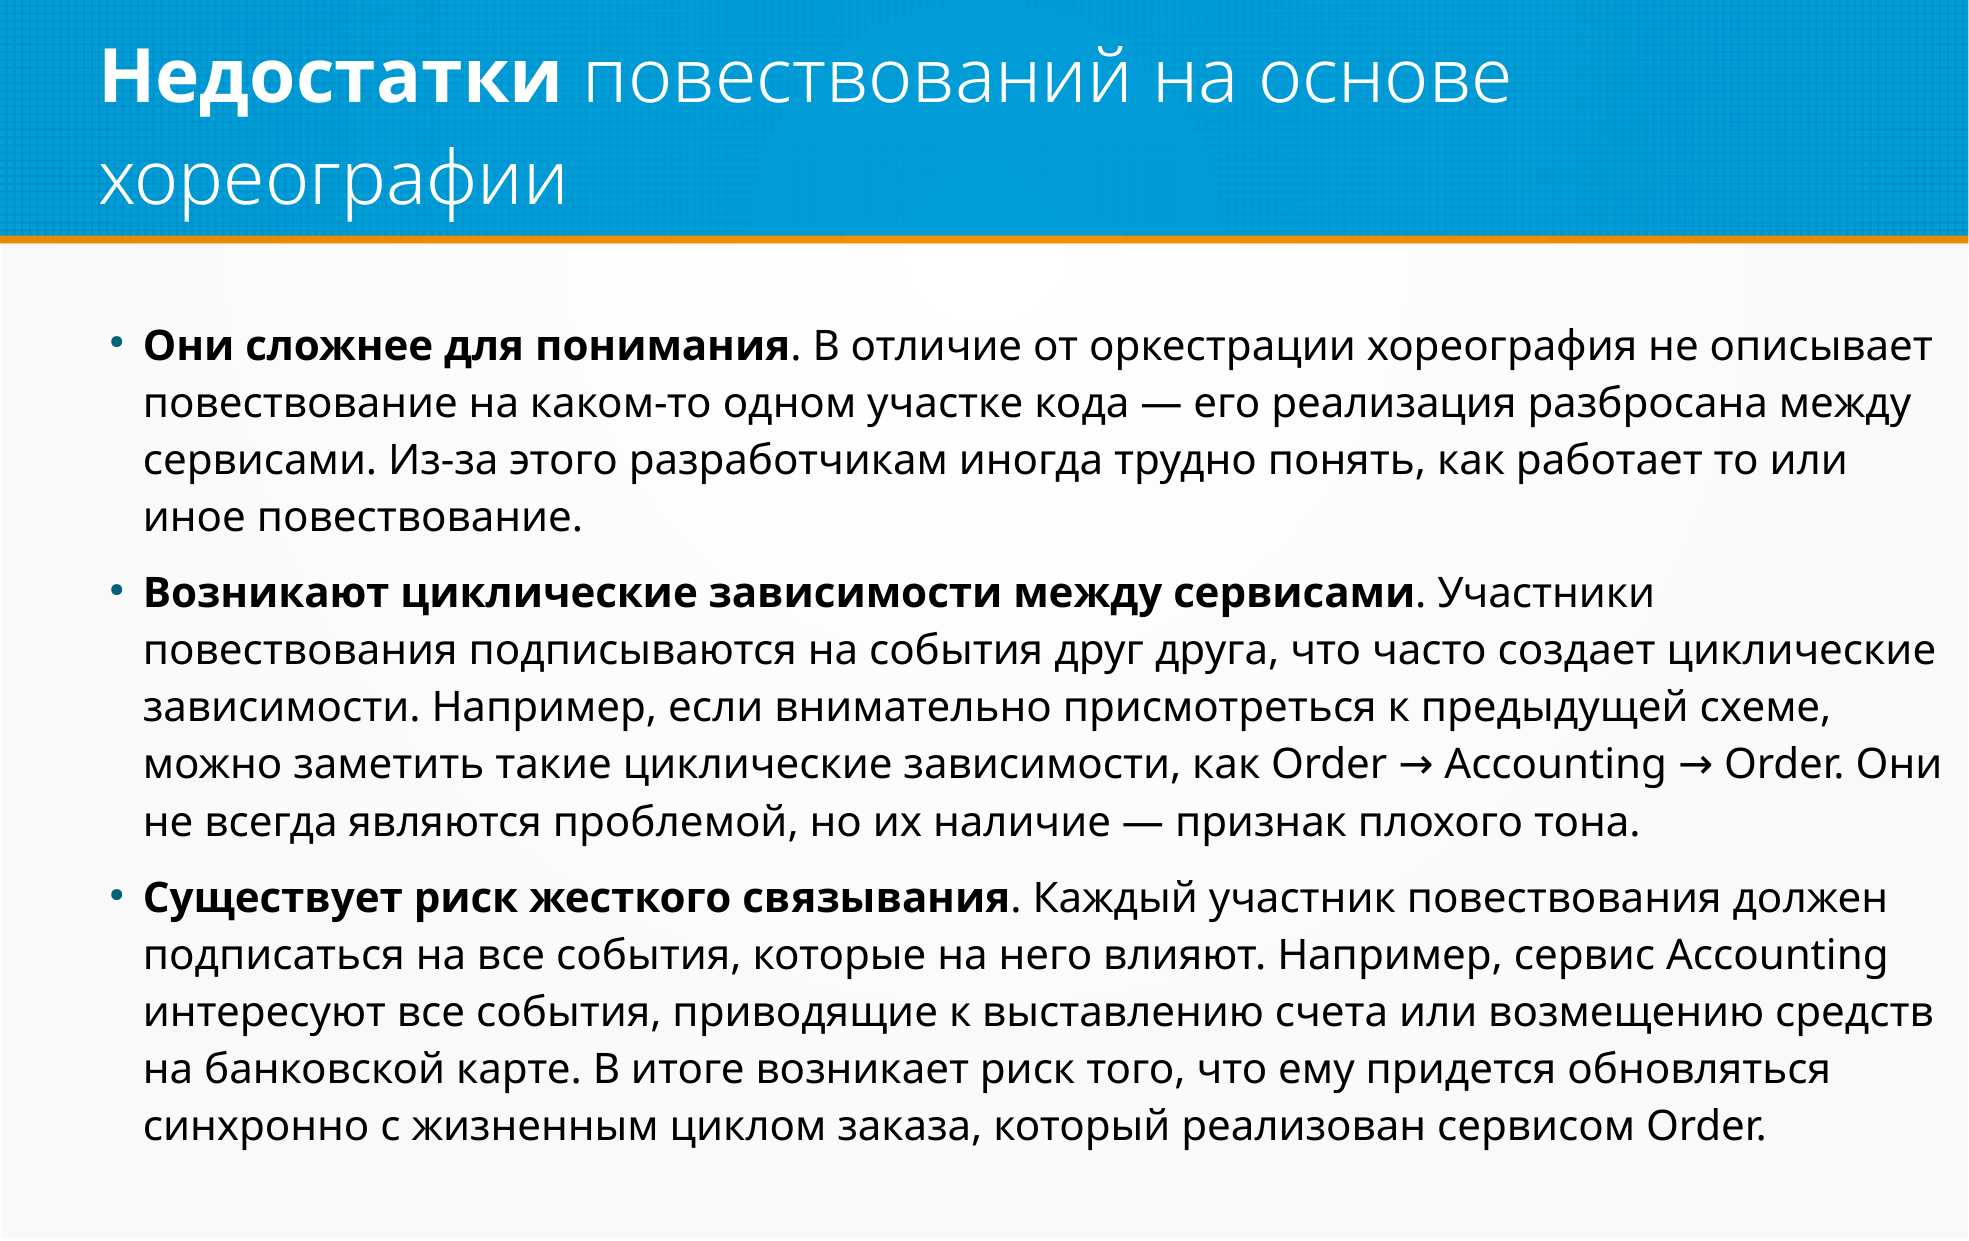

# Недостатки повествований на основе хореографии
Они сложнее для понимания. В отличие от оркестрации хореография не описывает повествование на каком-то одном участке кода — его реализация разбросана между сервисами. Из-за этого разработчикам иногда трудно понять, как работает то или иное повествование.
Возникают циклические зависимости между сервисами. Участники повествования подписываются на события друг друга, что часто создает циклические зависимости. Например, если внимательно присмотреться к предыдущей схеме, можно заметить такие циклические зависимости, как Order → Accounting → Order. Они не всегда являются проблемой, но их наличие — признак плохого тона.
Существует риск жесткого связывания. Каждый участник повествования должен подписаться на все события, которые на него влияют. Например, сервис Accounting интересуют все события, приводящие к выставлению счета или возмещению средств на банковской карте. В итоге возникает риск того, что ему придется обновляться синхронно с жизненным циклом заказа, который реализован сервисом Order.